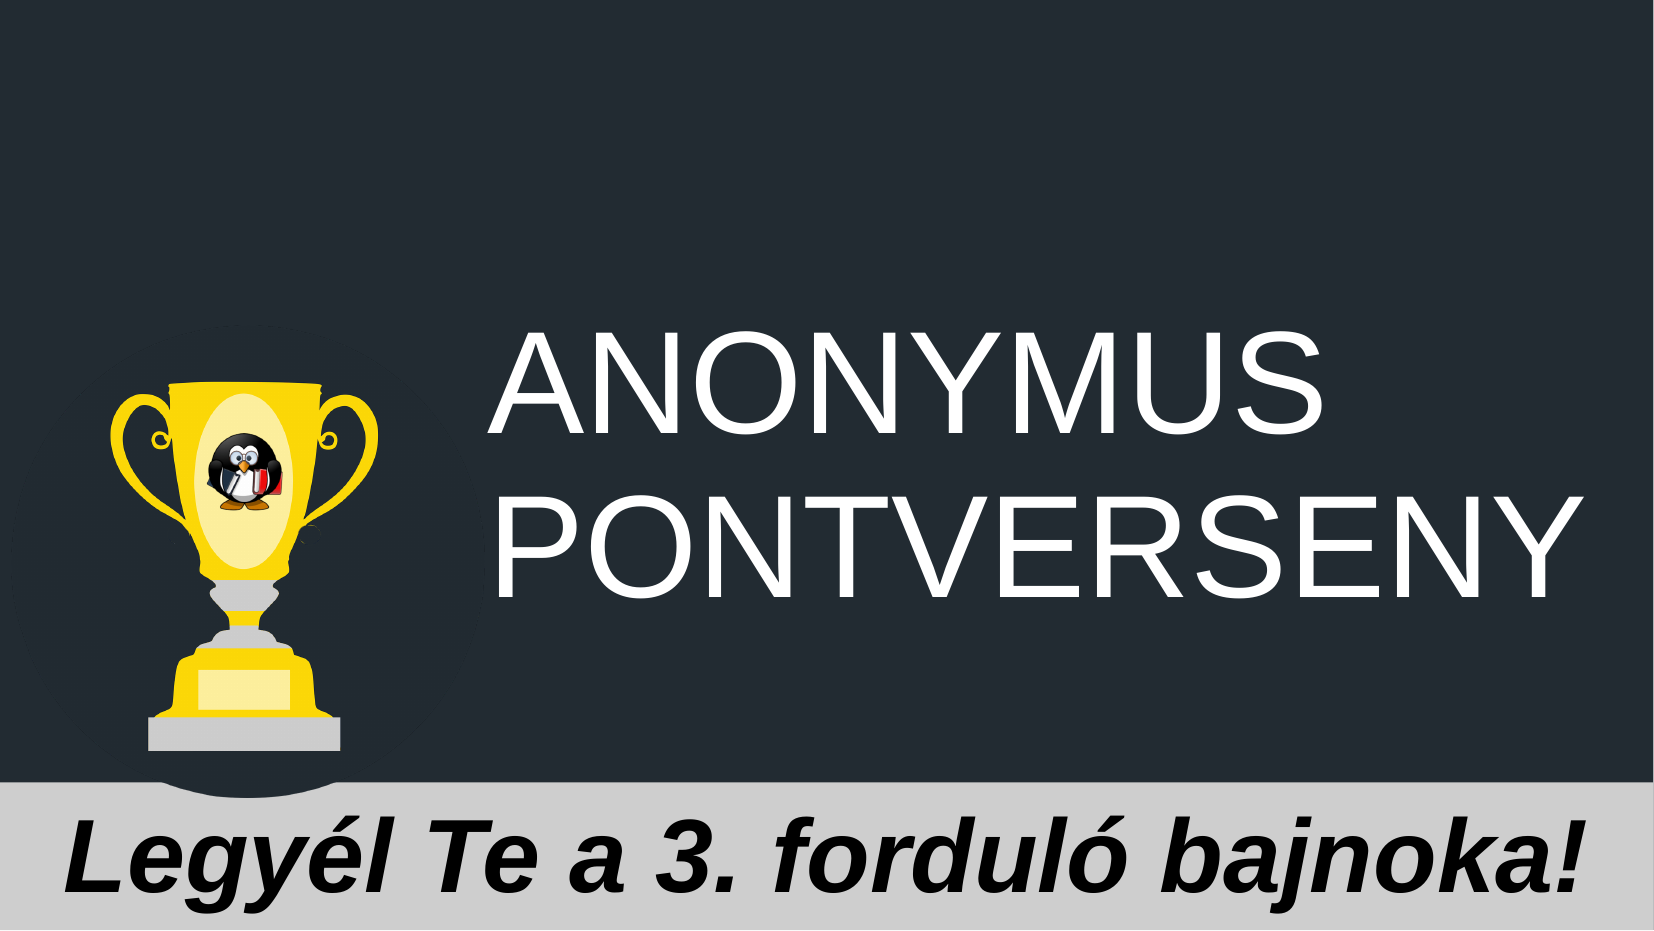

ANONYMUS PONTVERSENY
Legyél Te a 3. forduló bajnoka!